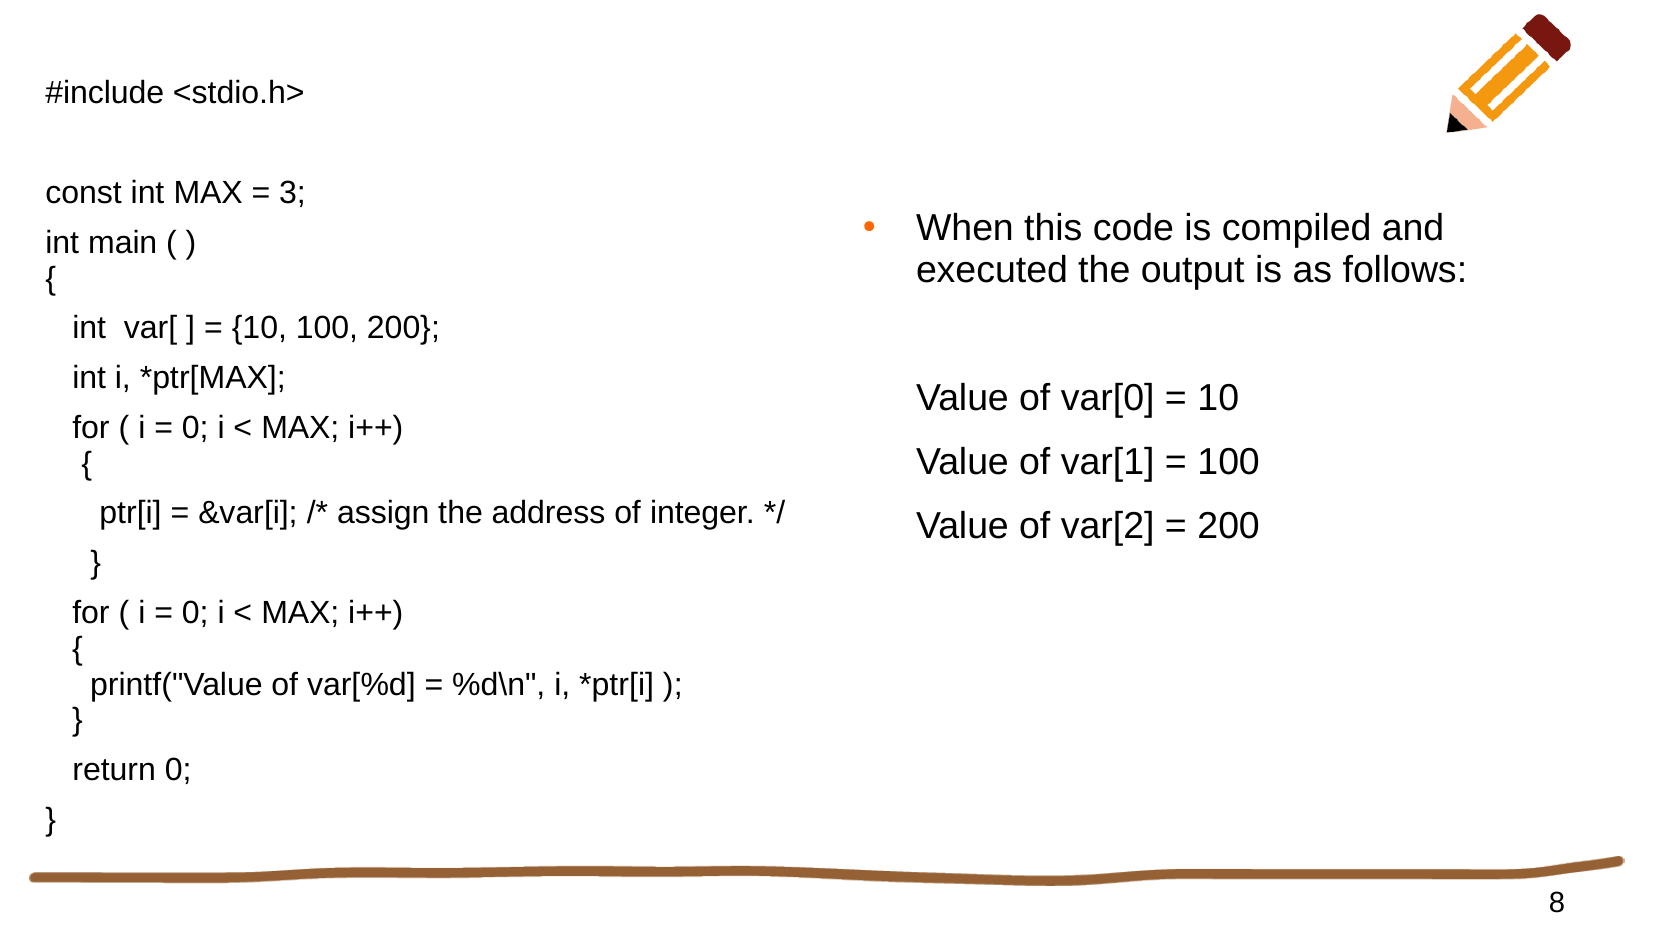

# #include <stdio.h>
const int MAX = 3;
int main ( )
{
 int var[ ] = {10, 100, 200};
 int i, *ptr[MAX];
 for ( i = 0; i < MAX; i++)
 {
 ptr[i] = &var[i]; /* assign the address of integer. */
 }
 for ( i = 0; i < MAX; i++)
 {
 printf("Value of var[%d] = %d\n", i, *ptr[i] );
 }
 return 0;
}
When this code is compiled and executed the output is as follows:
Value of var[0] = 10
Value of var[1] = 100
Value of var[2] = 200
8